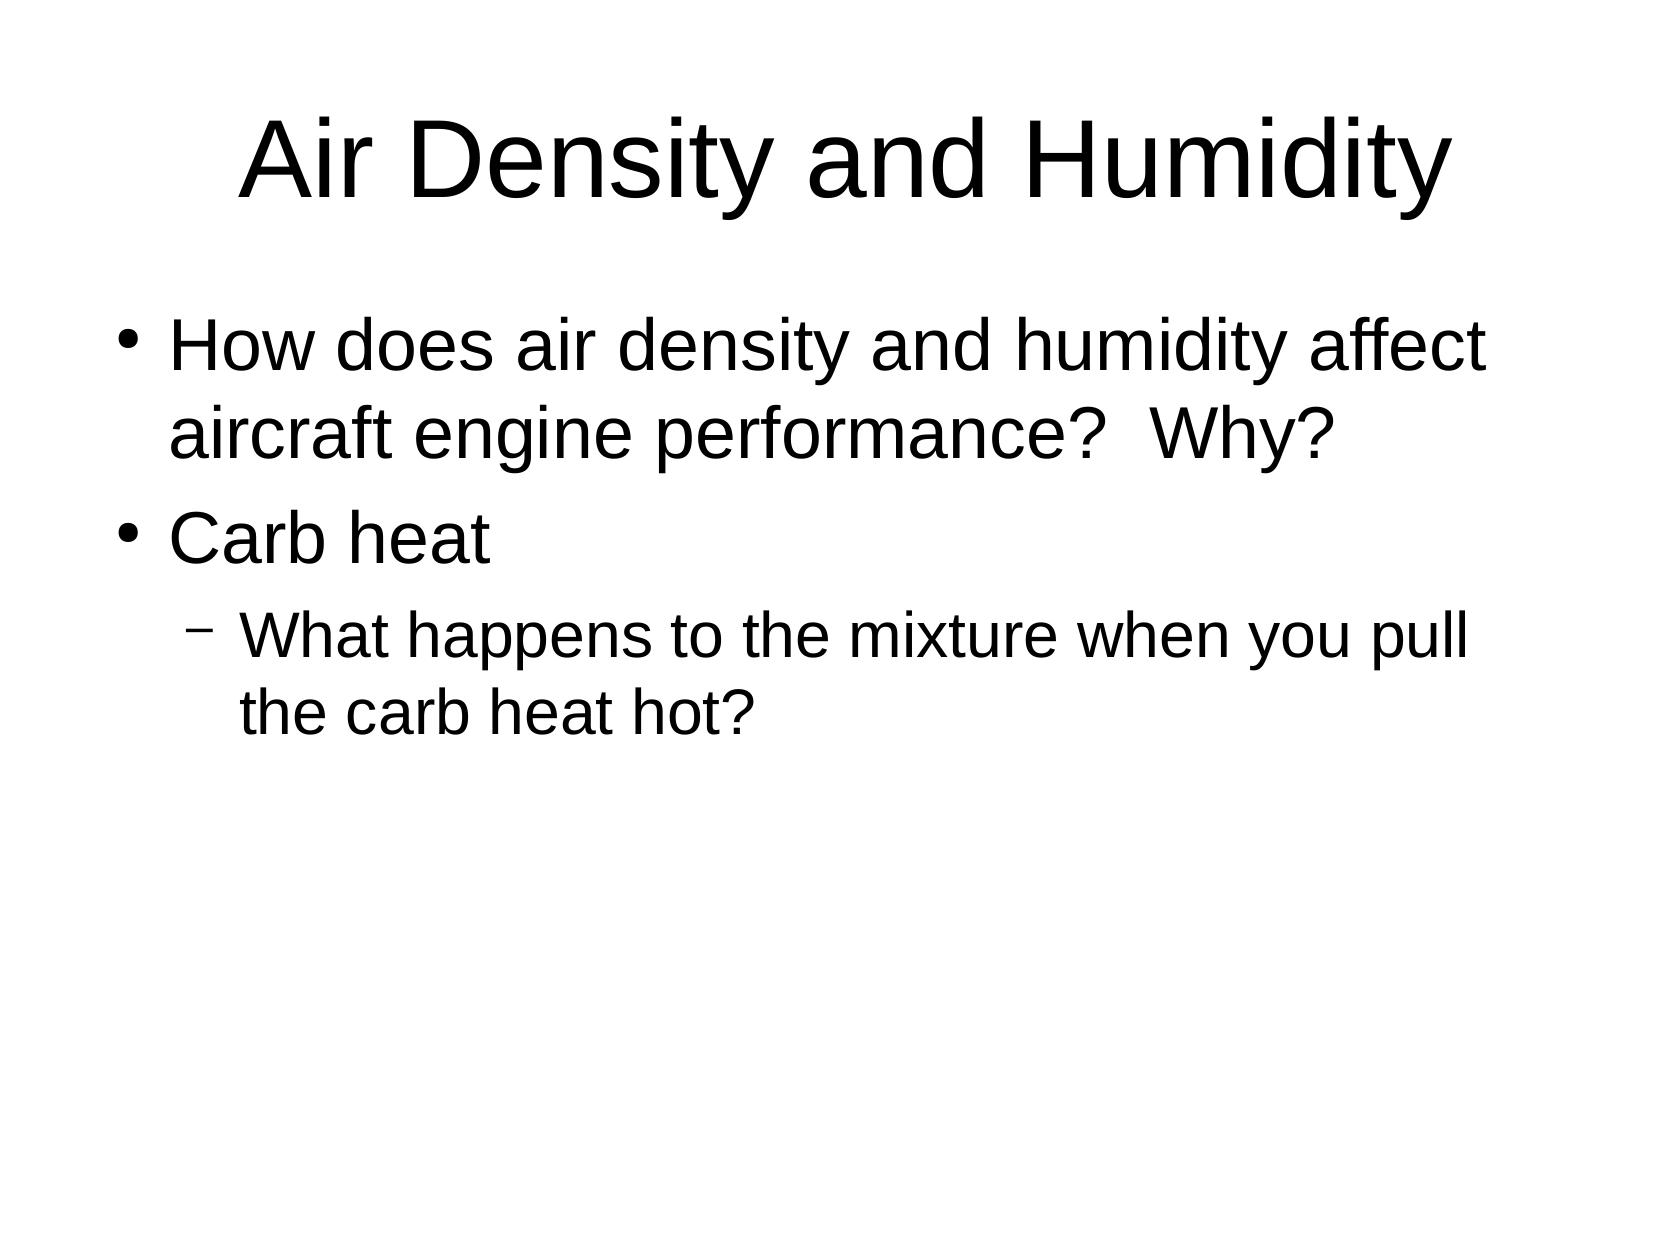

# Air Density and Humidity
How does air density and humidity affect aircraft engine performance? Why?
Carb heat
What happens to the mixture when you pull the carb heat hot?